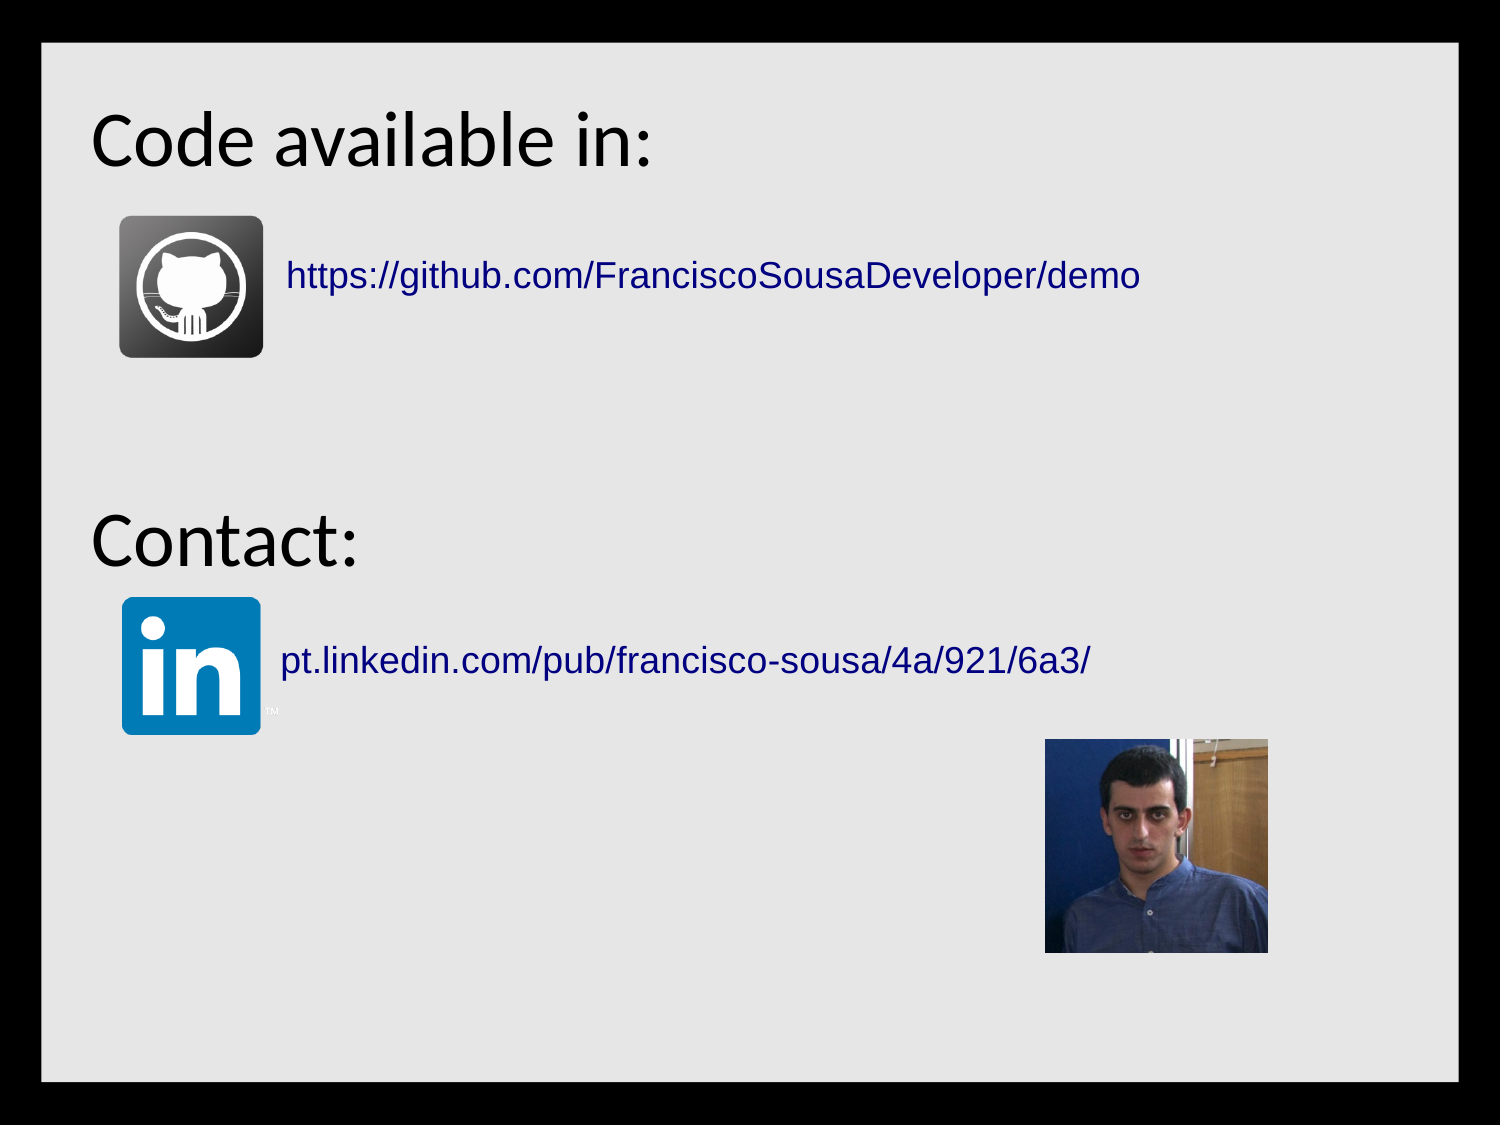

Code available in:
Contact:
@Francisco Sousa
https://github.com/FranciscoSousaDeveloper/demo
pt.linkedin.com/pub/francisco-sousa/4a/921/6a3/